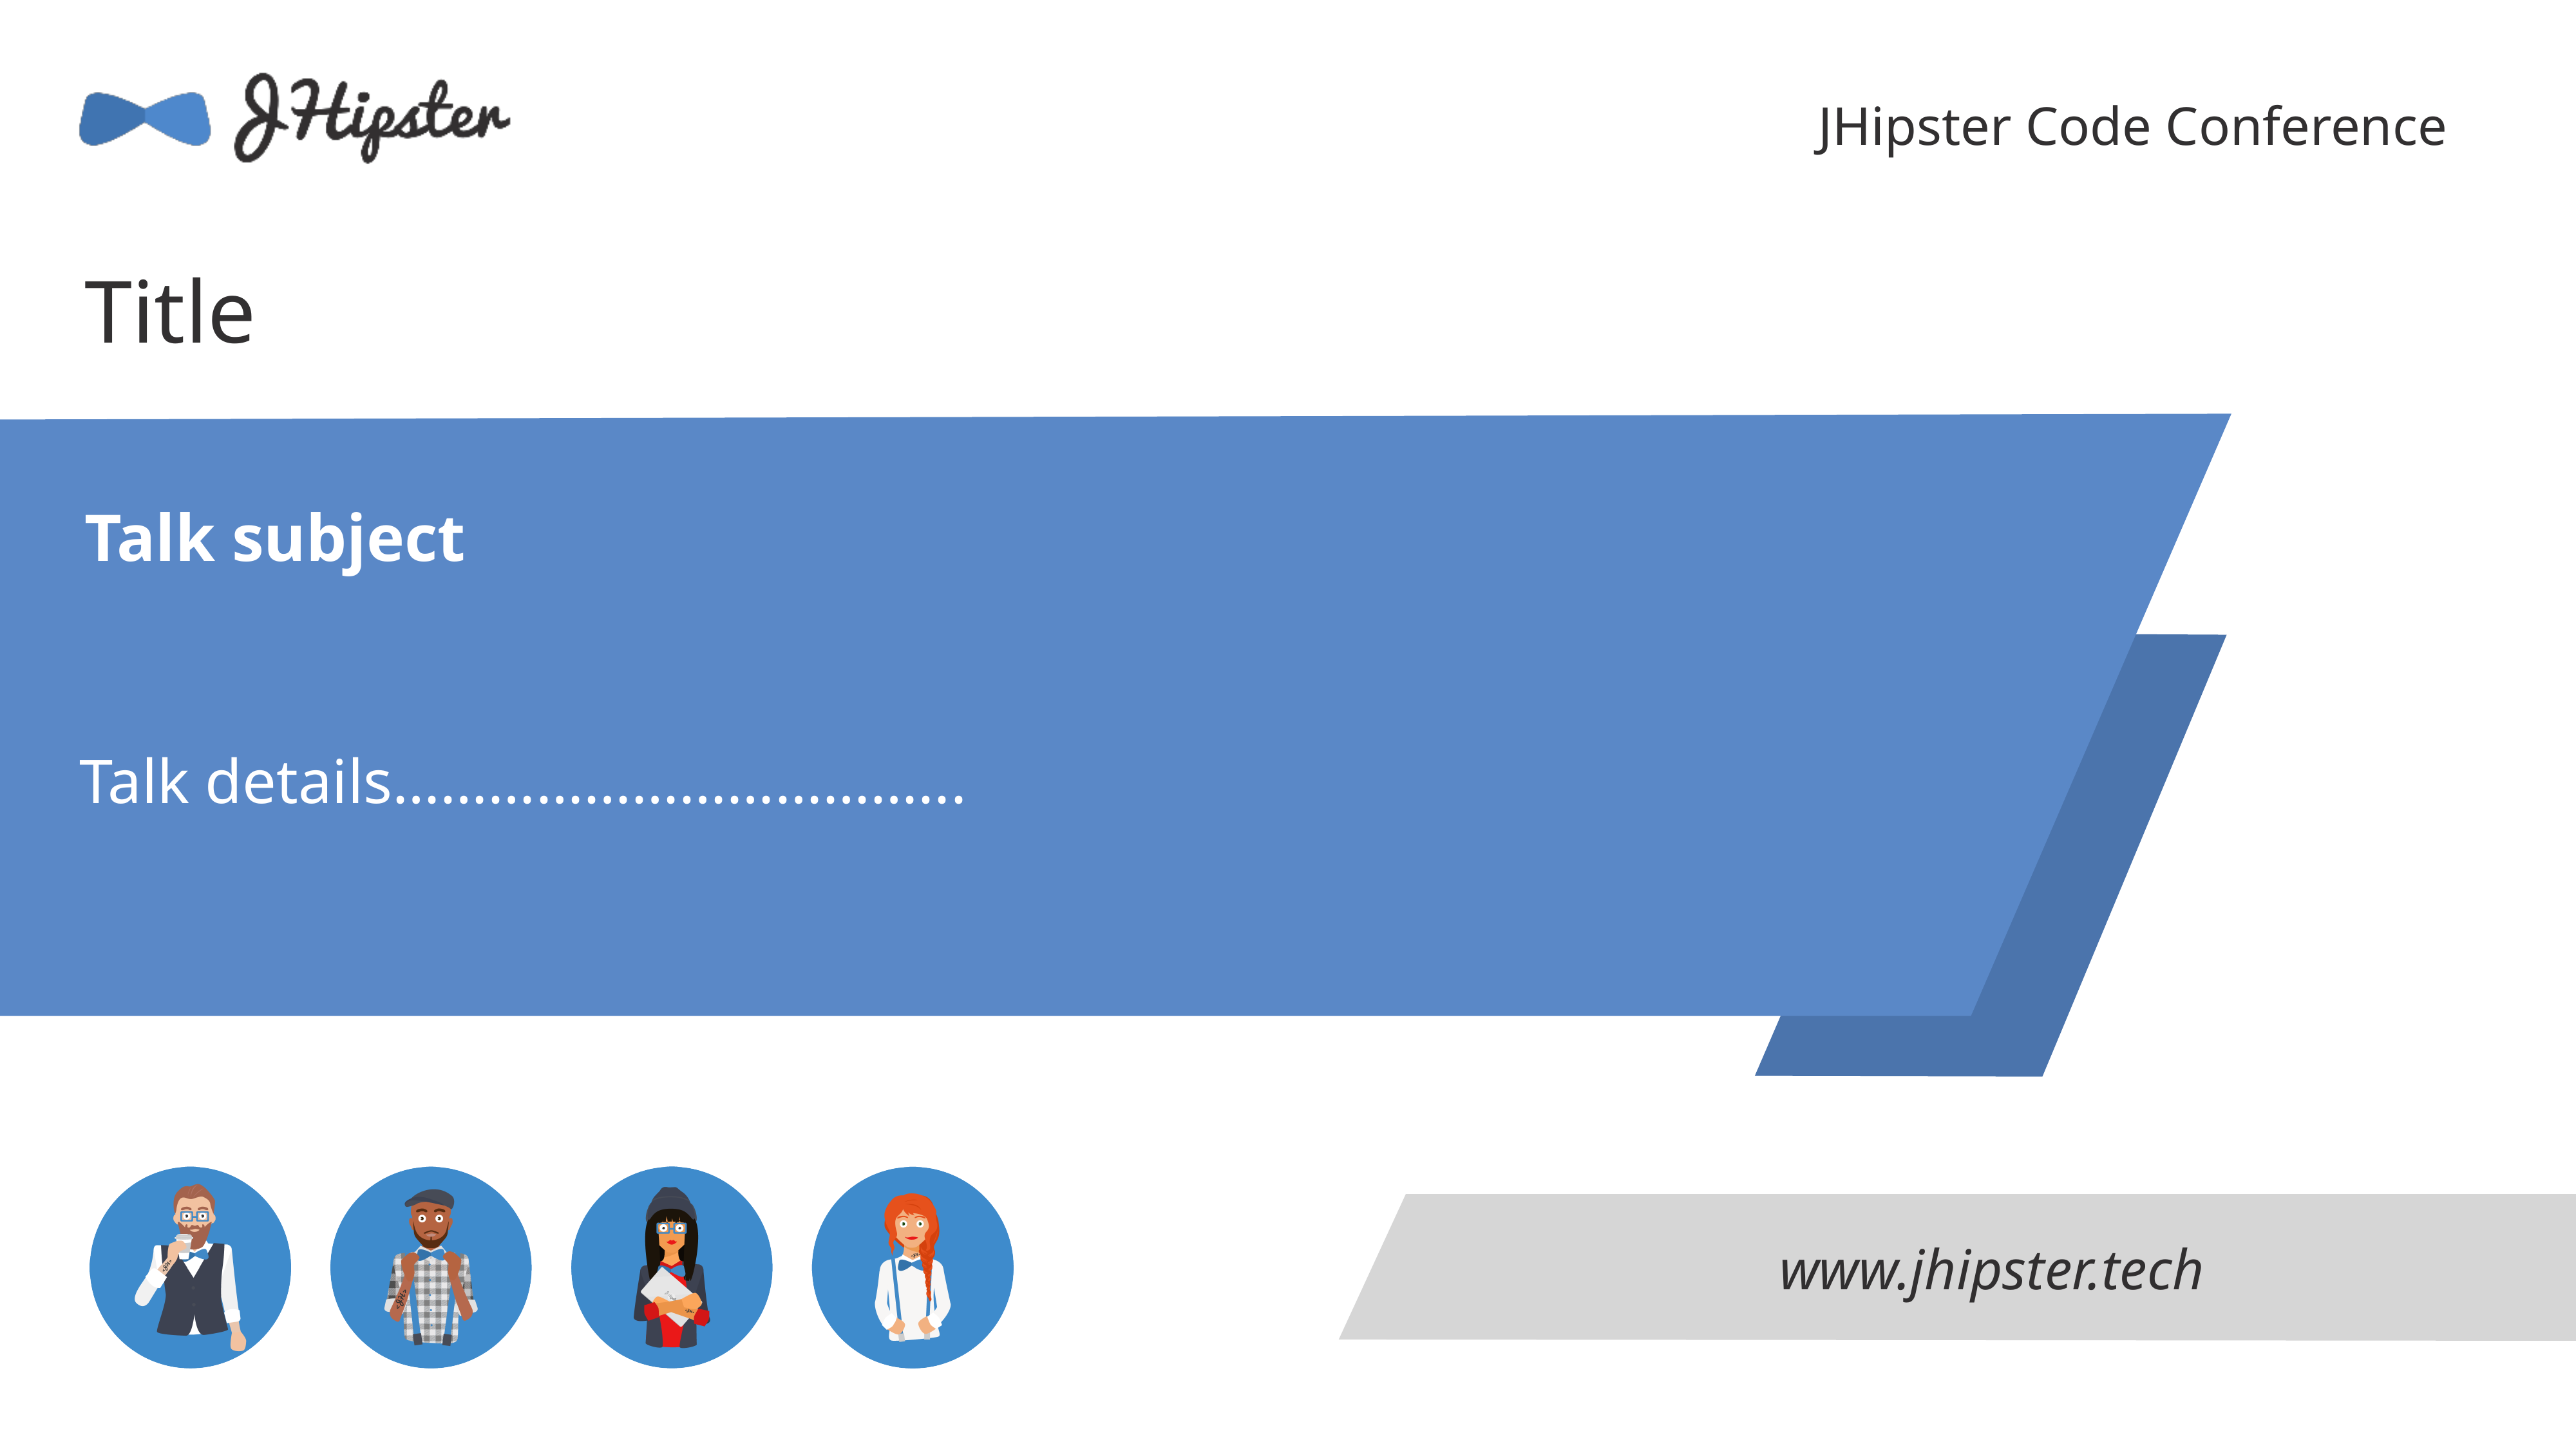

JHipster Code Conference
Title
Talk subject
Talk details……………………………...
www.jhipster.tech